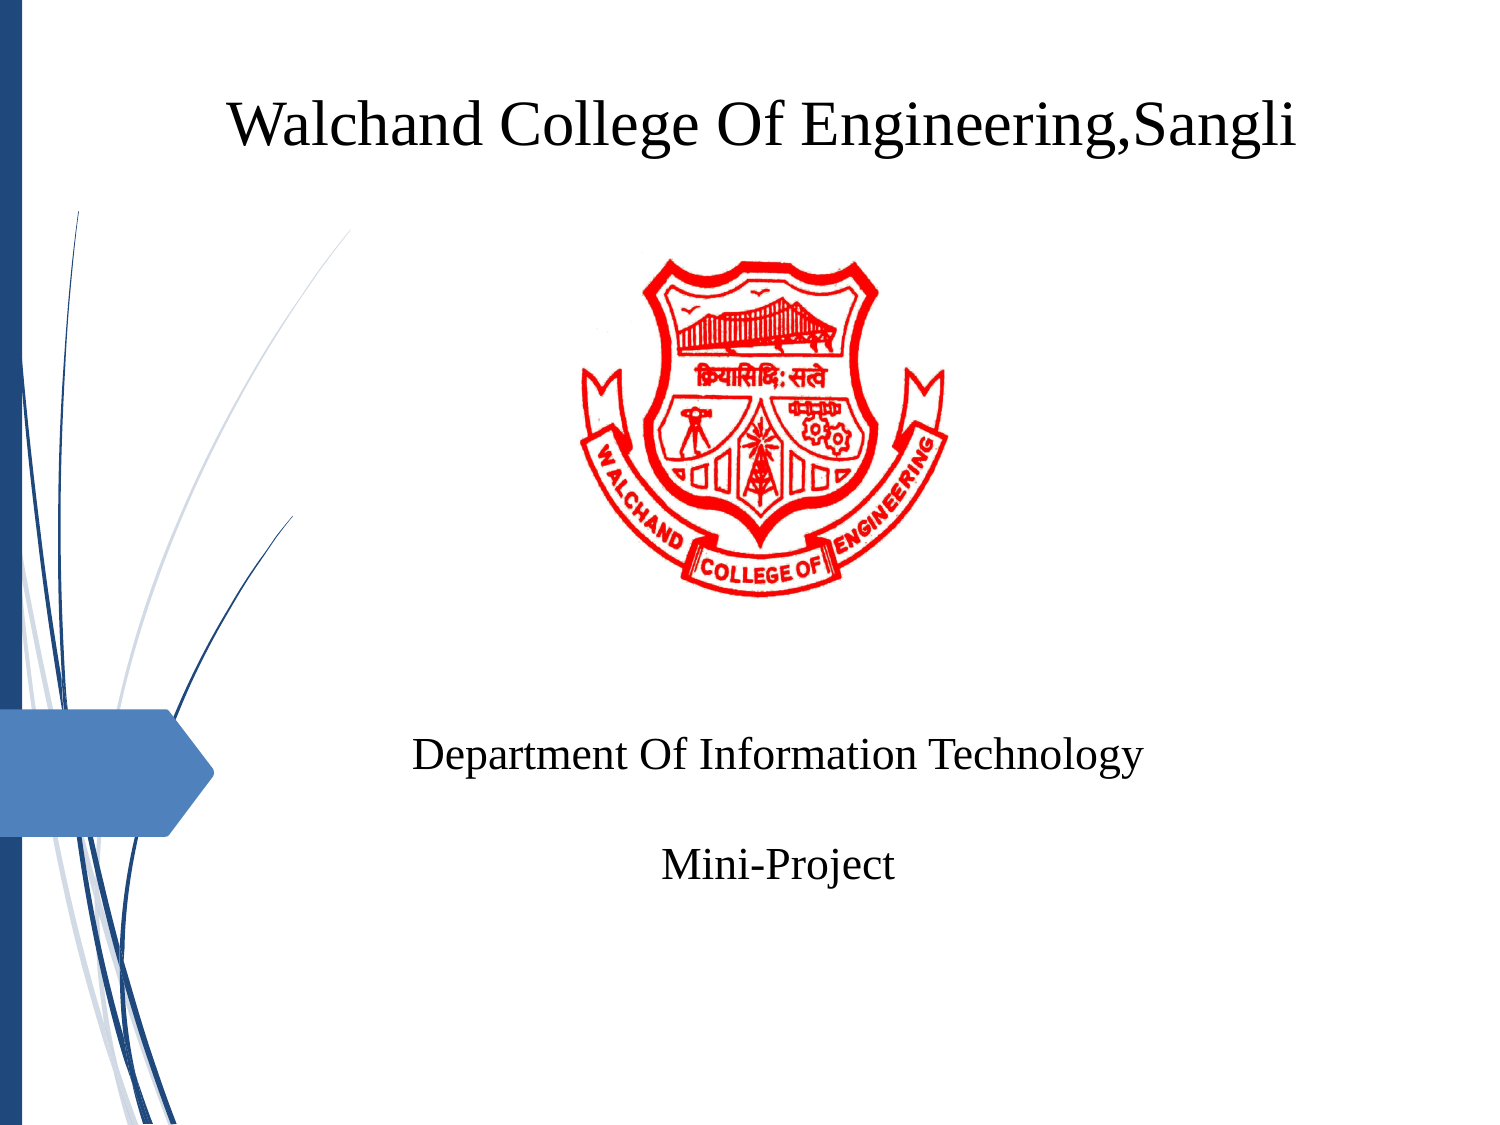

Walchand College Of Engineering,Sangli
Department Of Information Technology
Mini-Project